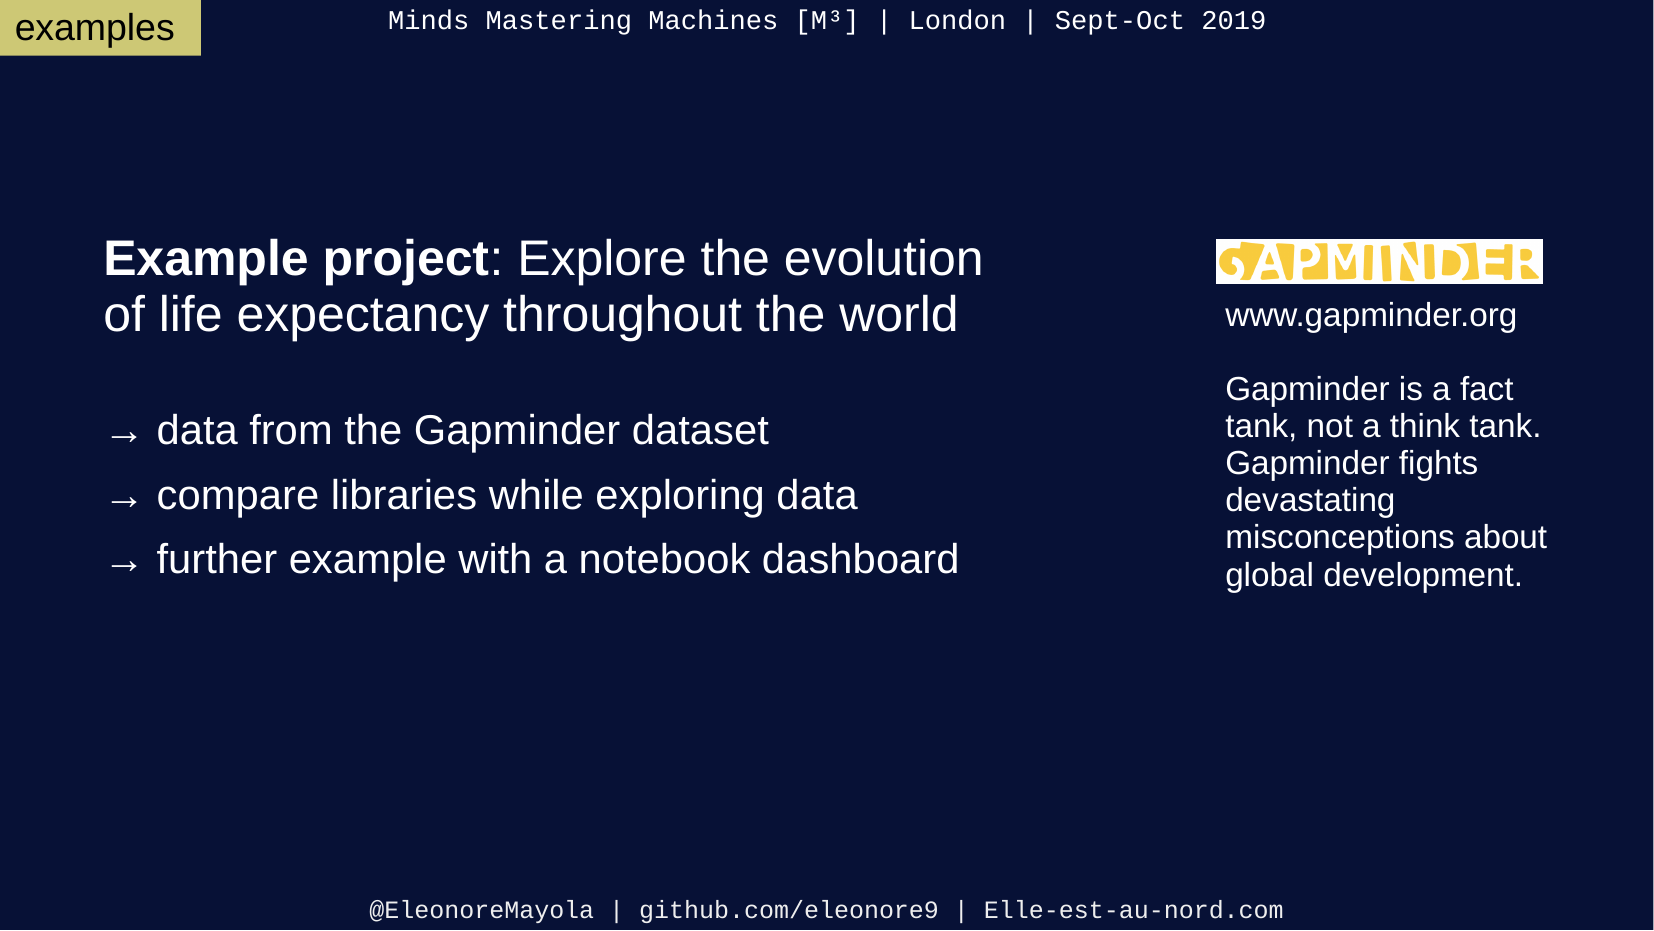

Minds Mastering Machines [M³] | London | Sept-Oct 2019
examples
Example project: Explore the evolution of life expectancy throughout the world
→ data from the Gapminder dataset
→ compare libraries while exploring data
→ further example with a notebook dashboard
www.gapminder.org
Gapminder is a fact tank, not a think tank. Gapminder fights devastating misconceptions about global development.
@EleonoreMayola | github.com/eleonore9 | Elle-est-au-nord.com